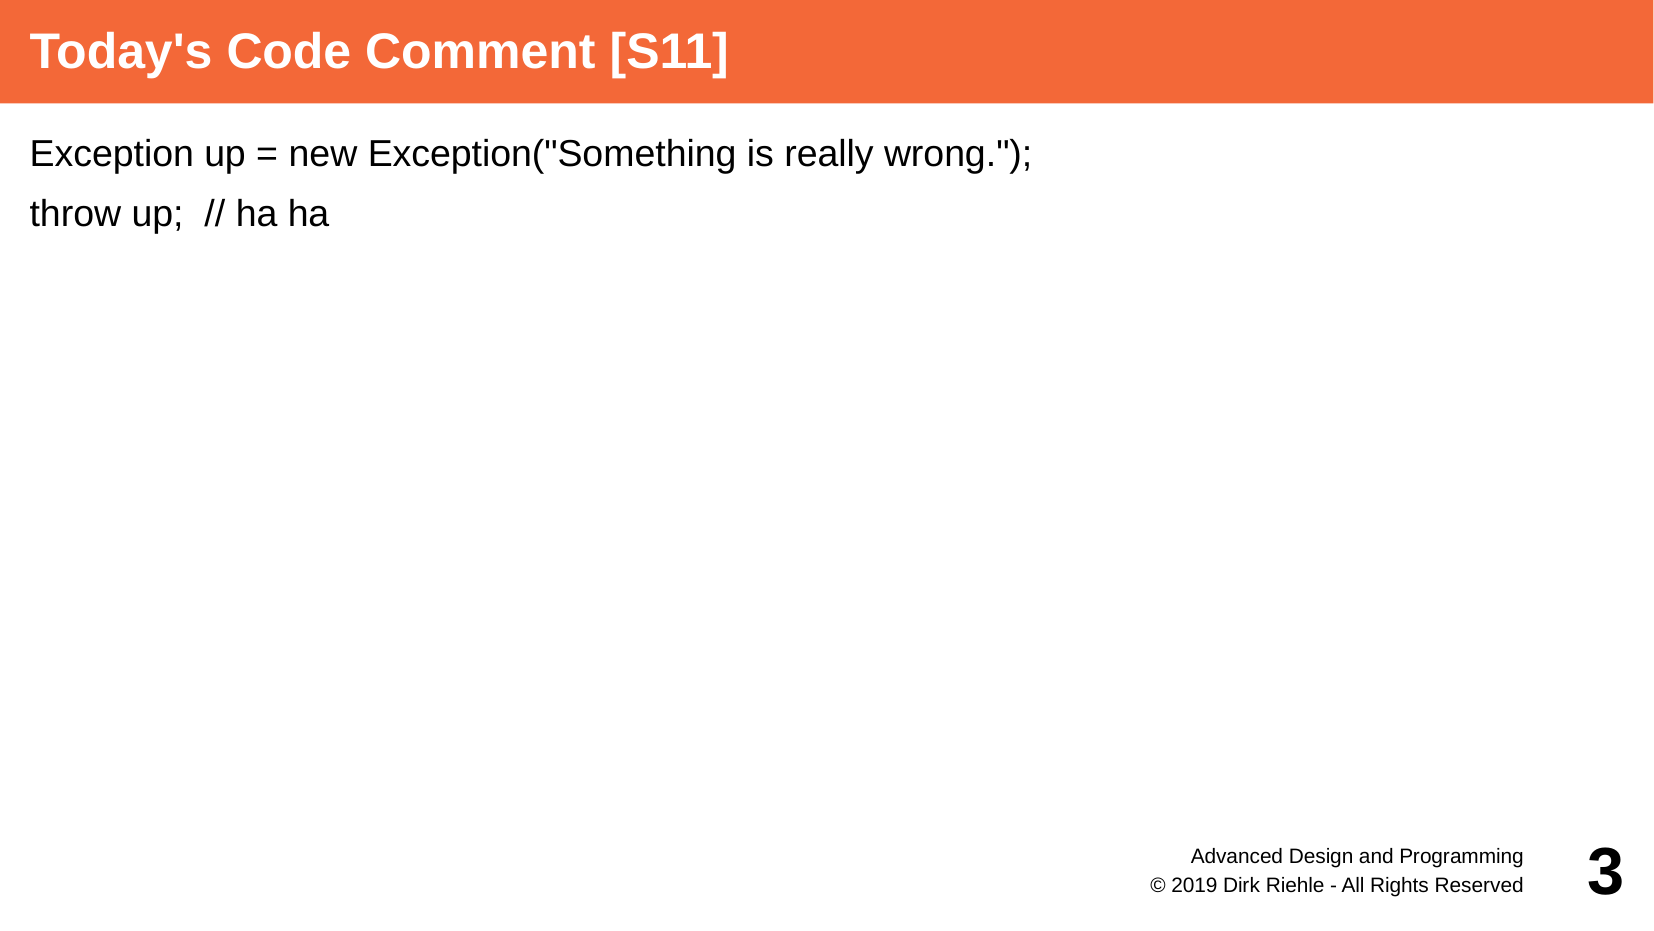

# Today's Code Comment [S11]
Exception up = new Exception("Something is really wrong.");
throw up; // ha ha
Advanced Design and Programming
3
© 2019 Dirk Riehle - All Rights Reserved